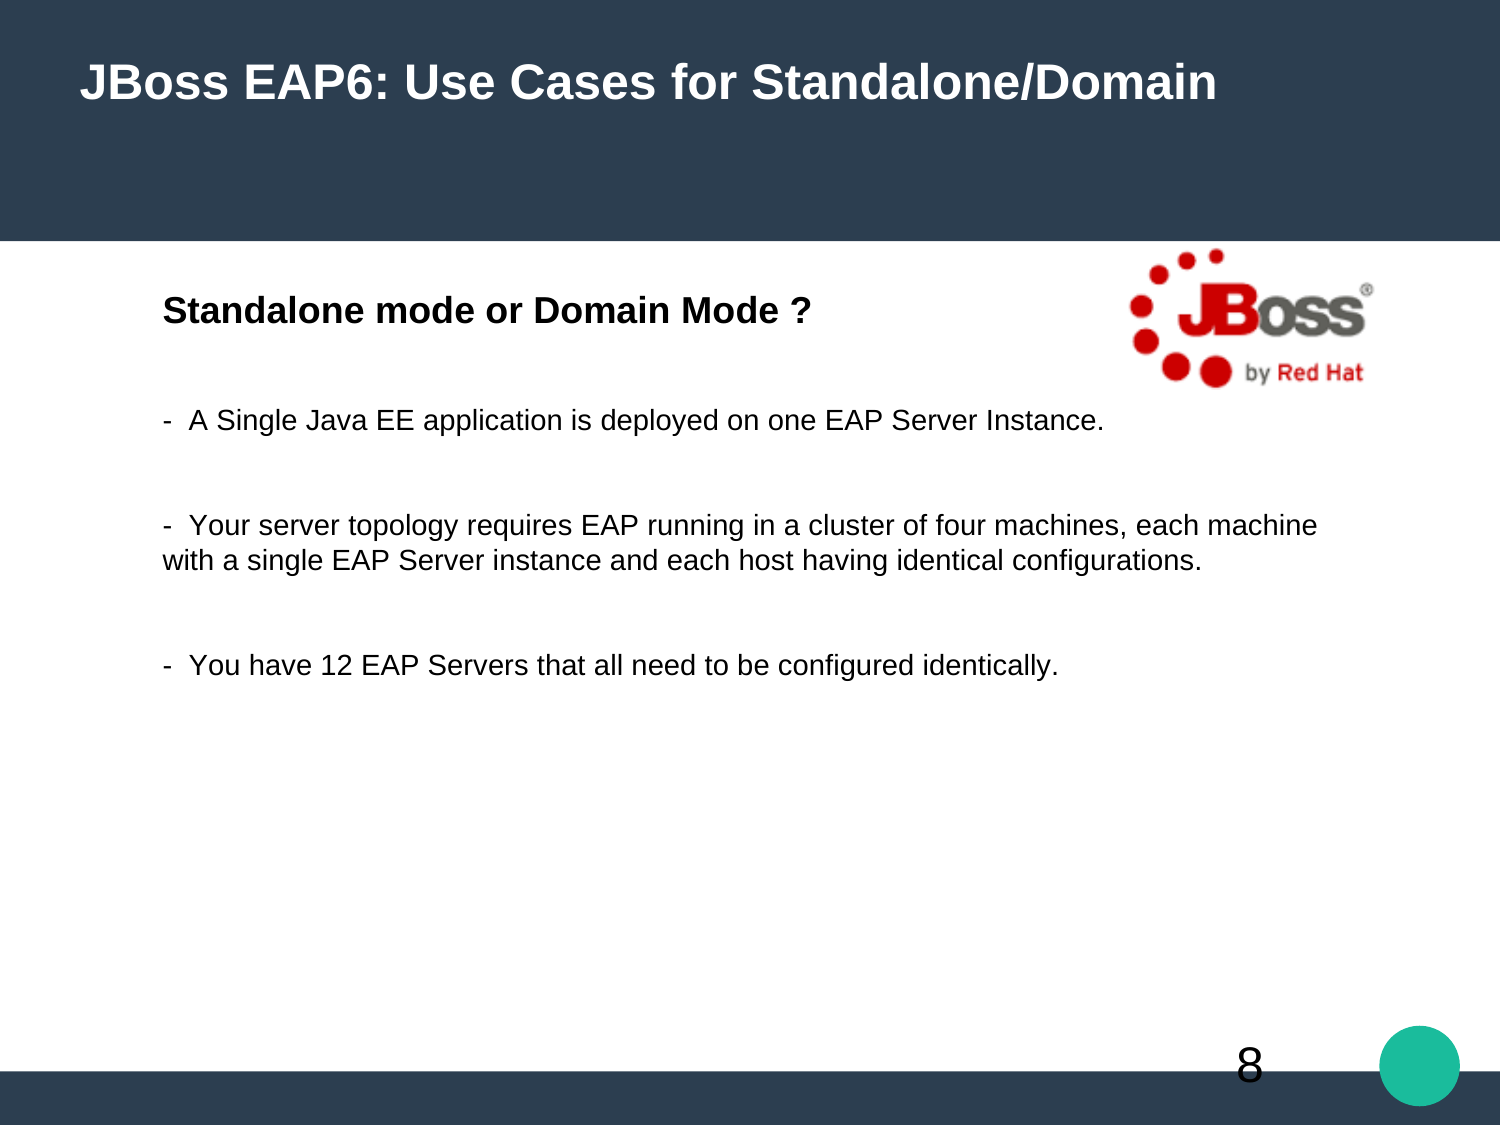

JBoss EAP6: Use Cases for Standalone/Domain
Standalone mode or Domain Mode ?
- A Single Java EE application is deployed on one EAP Server Instance.
- Your server topology requires EAP running in a cluster of four machines, each machine with a single EAP Server instance and each host having identical configurations.
- You have 12 EAP Servers that all need to be configured identically.